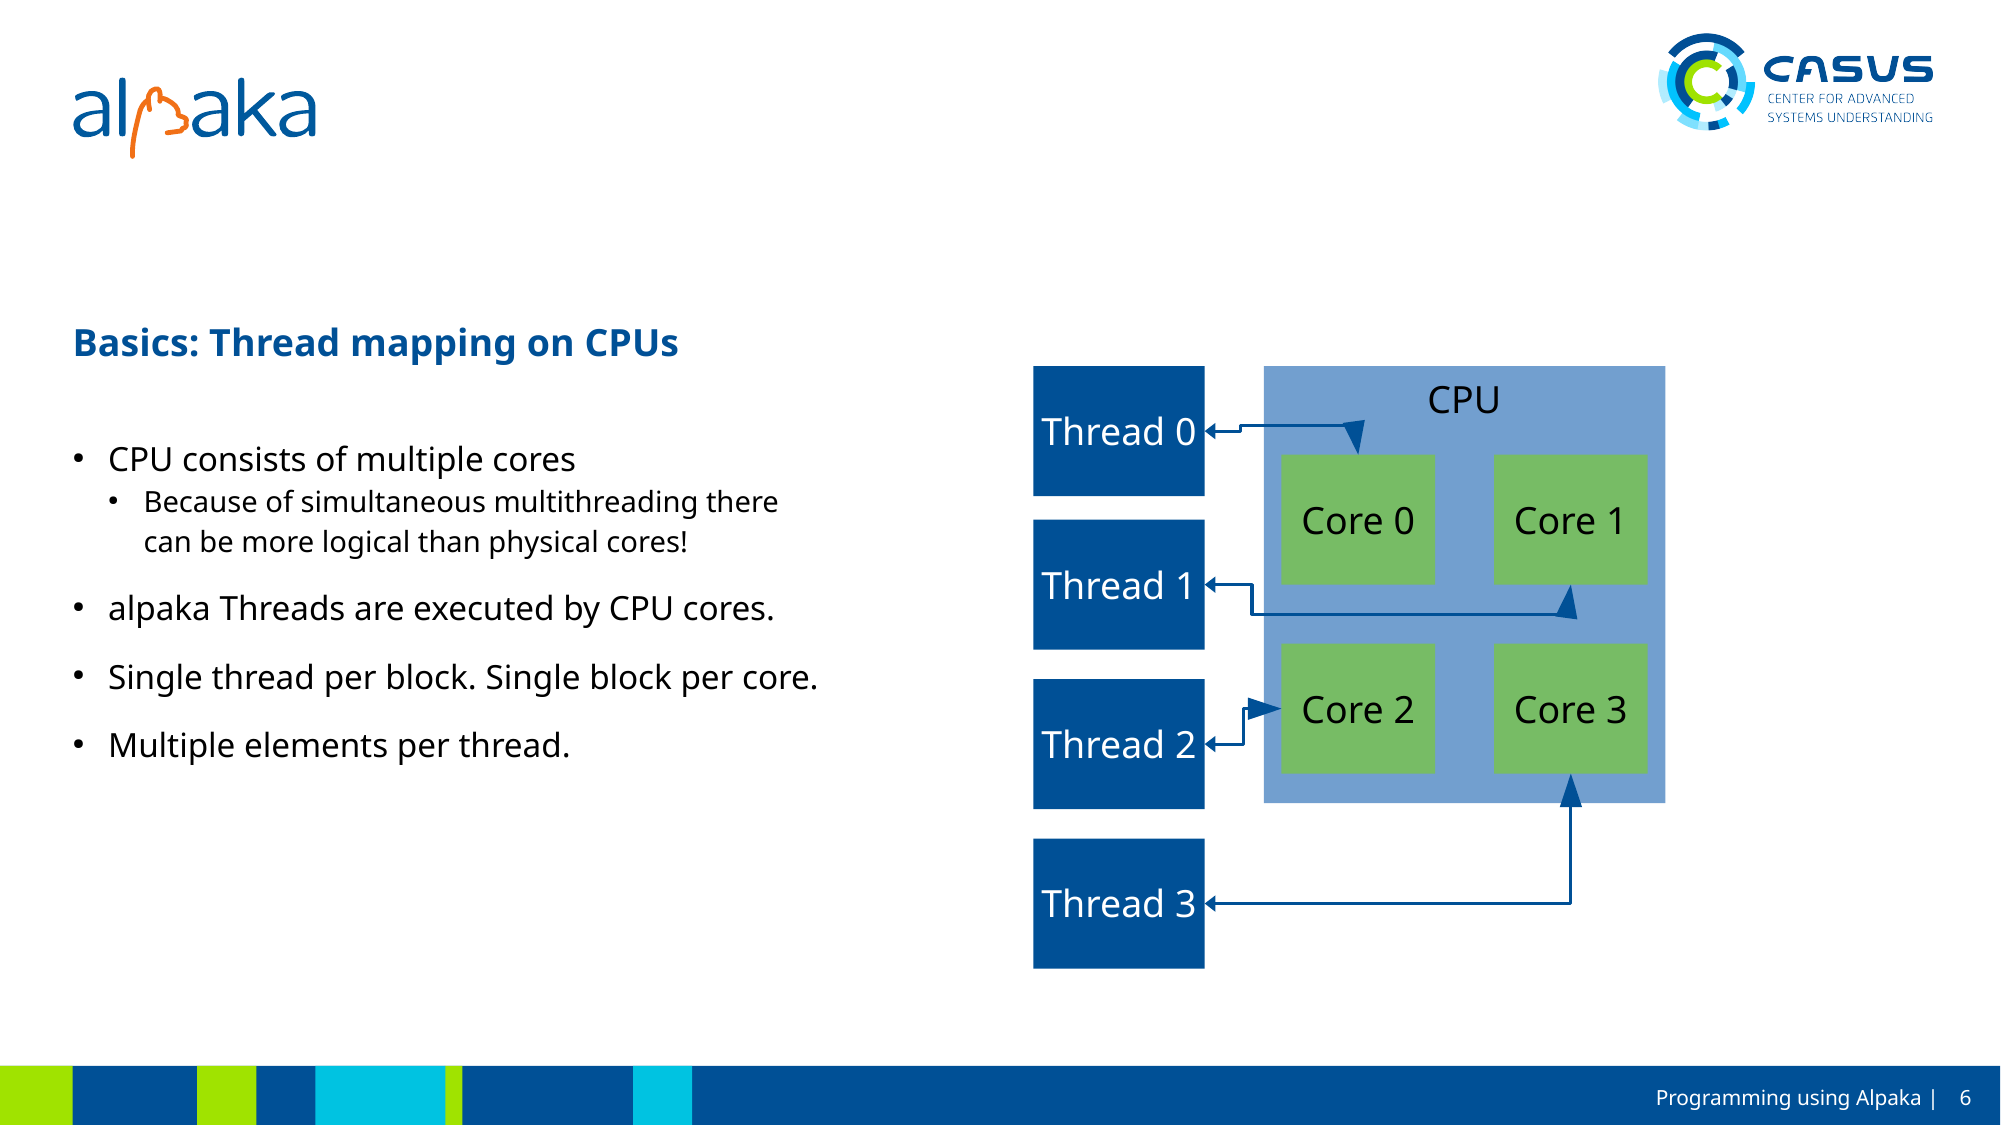

#
Basics: Thread mapping on CPUs
CPU consists of multiple cores
Because of simultaneous multithreading there can be more logical than physical cores!
alpaka Threads are executed by CPU cores.
Single thread per block. Single block per core.
Multiple elements per thread.
Thread 0
CPU
Core 0
Core 1
Thread 1
Core 2
Core 3
Thread 2
Thread 3
Programming using Alpaka
6